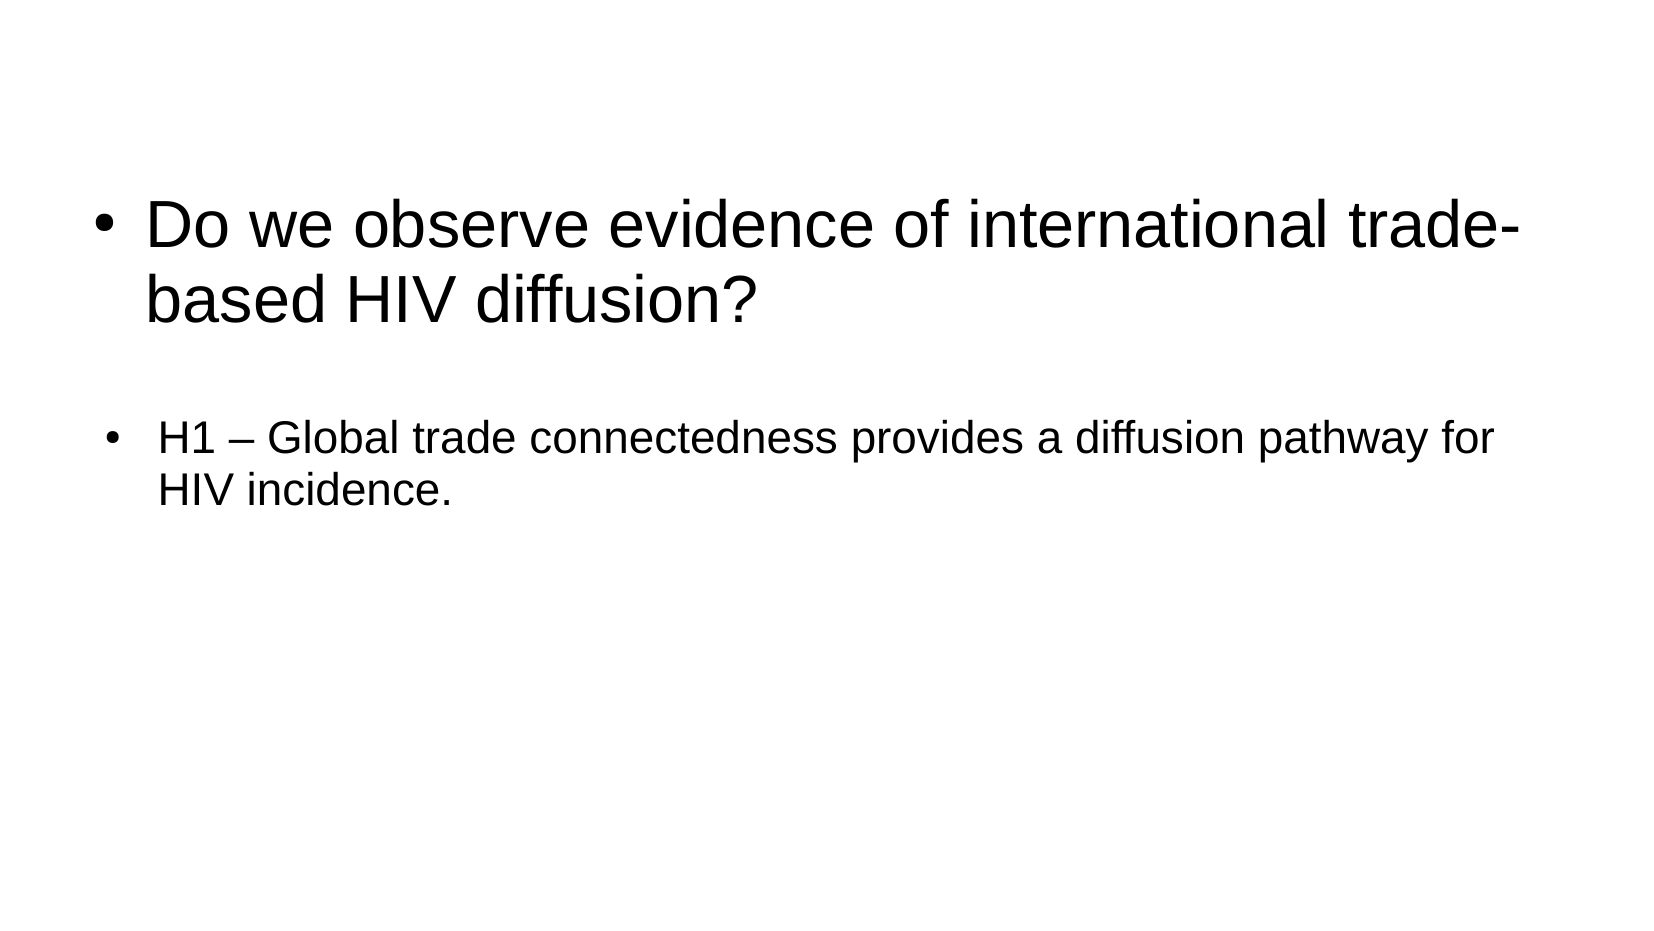

# Do we observe evidence of international trade-based HIV diffusion?
H1 – Global trade connectedness provides a diffusion pathway for HIV incidence.